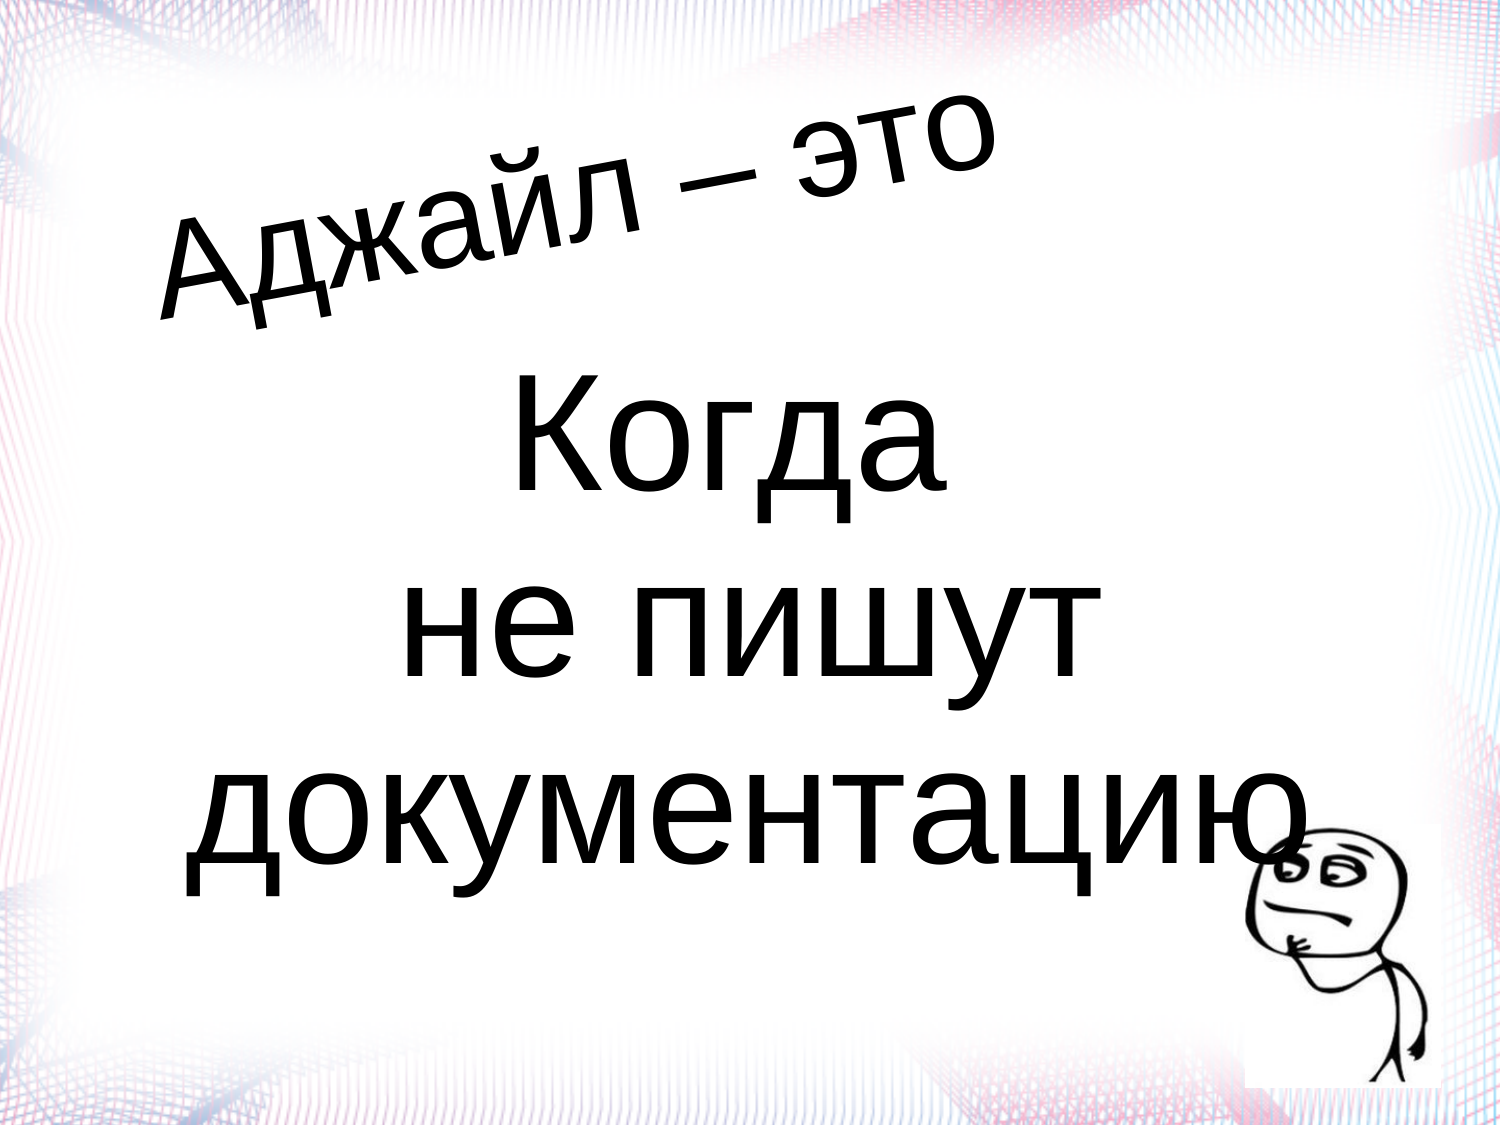

#
Аджайл – это
Когда
не пишут
документацию